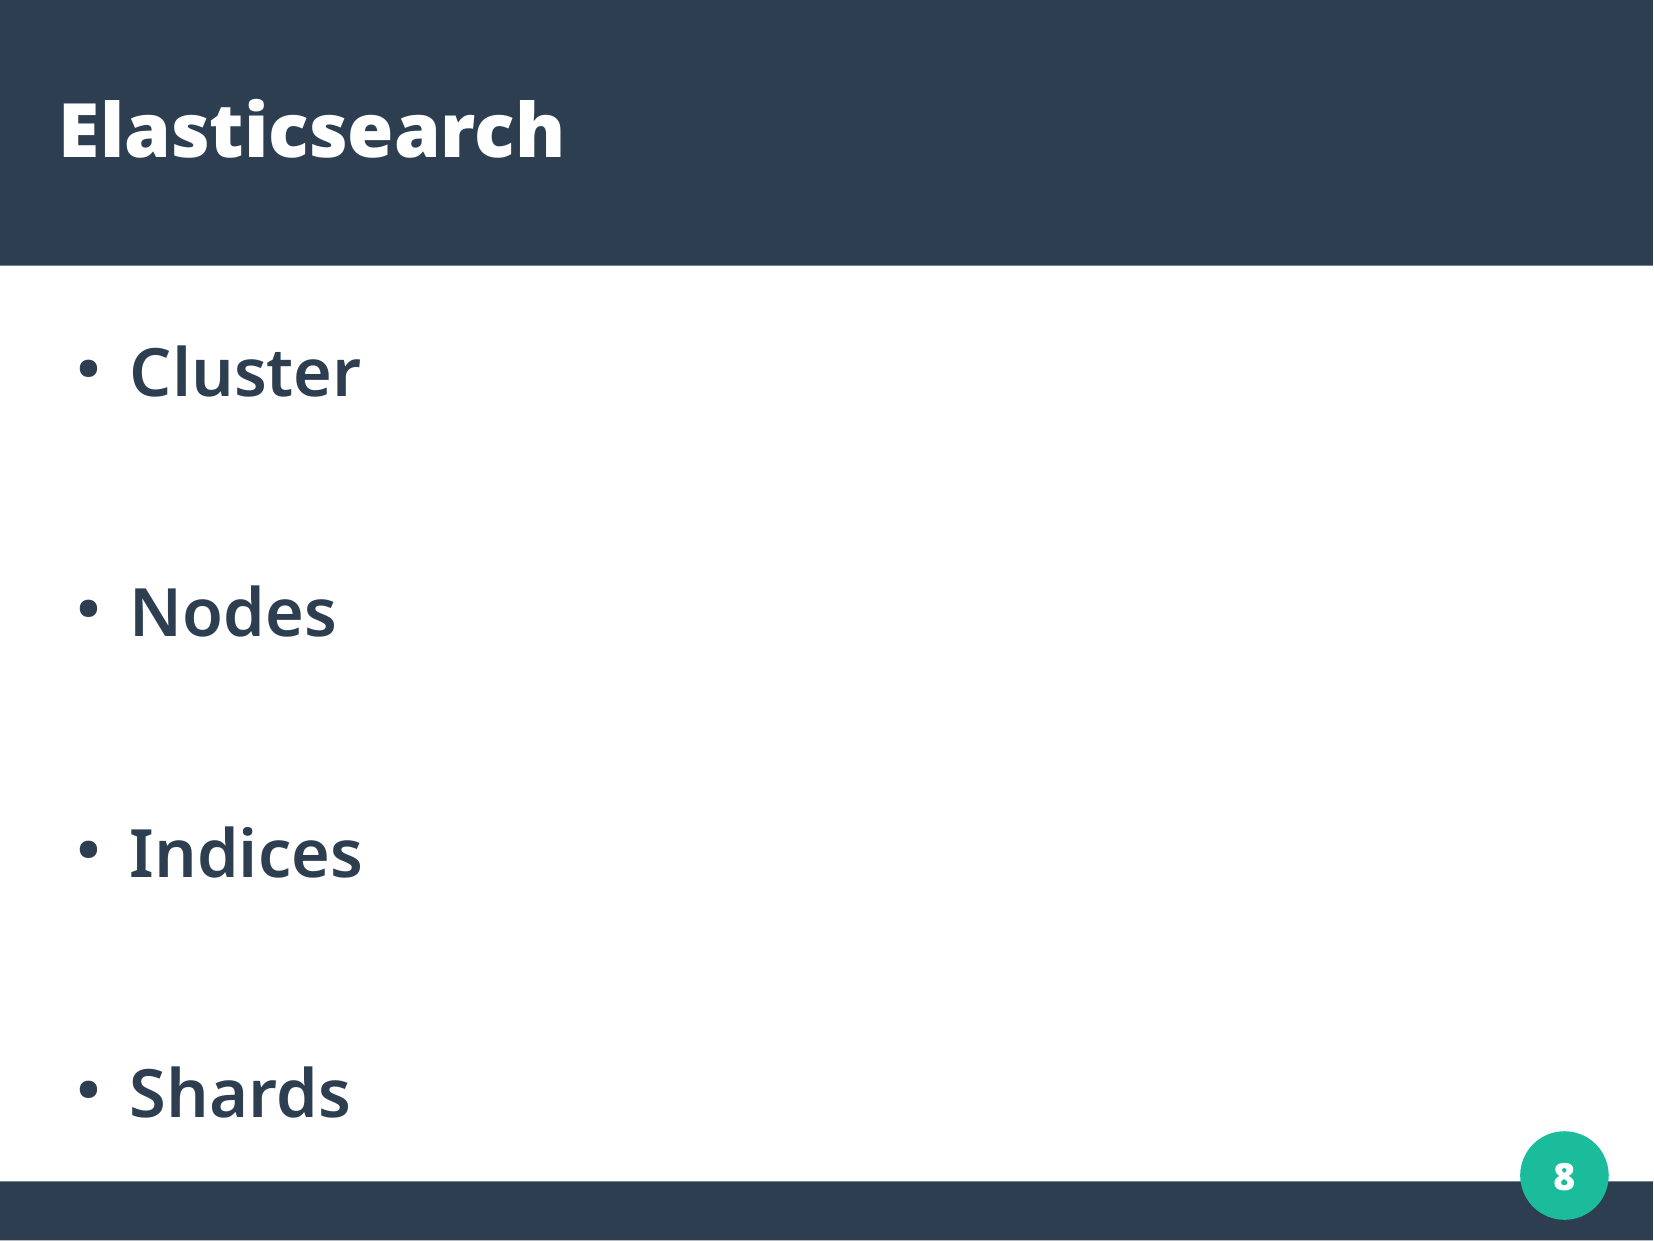

# Elasticsearch
Cluster
Nodes
Indices
Shards
8